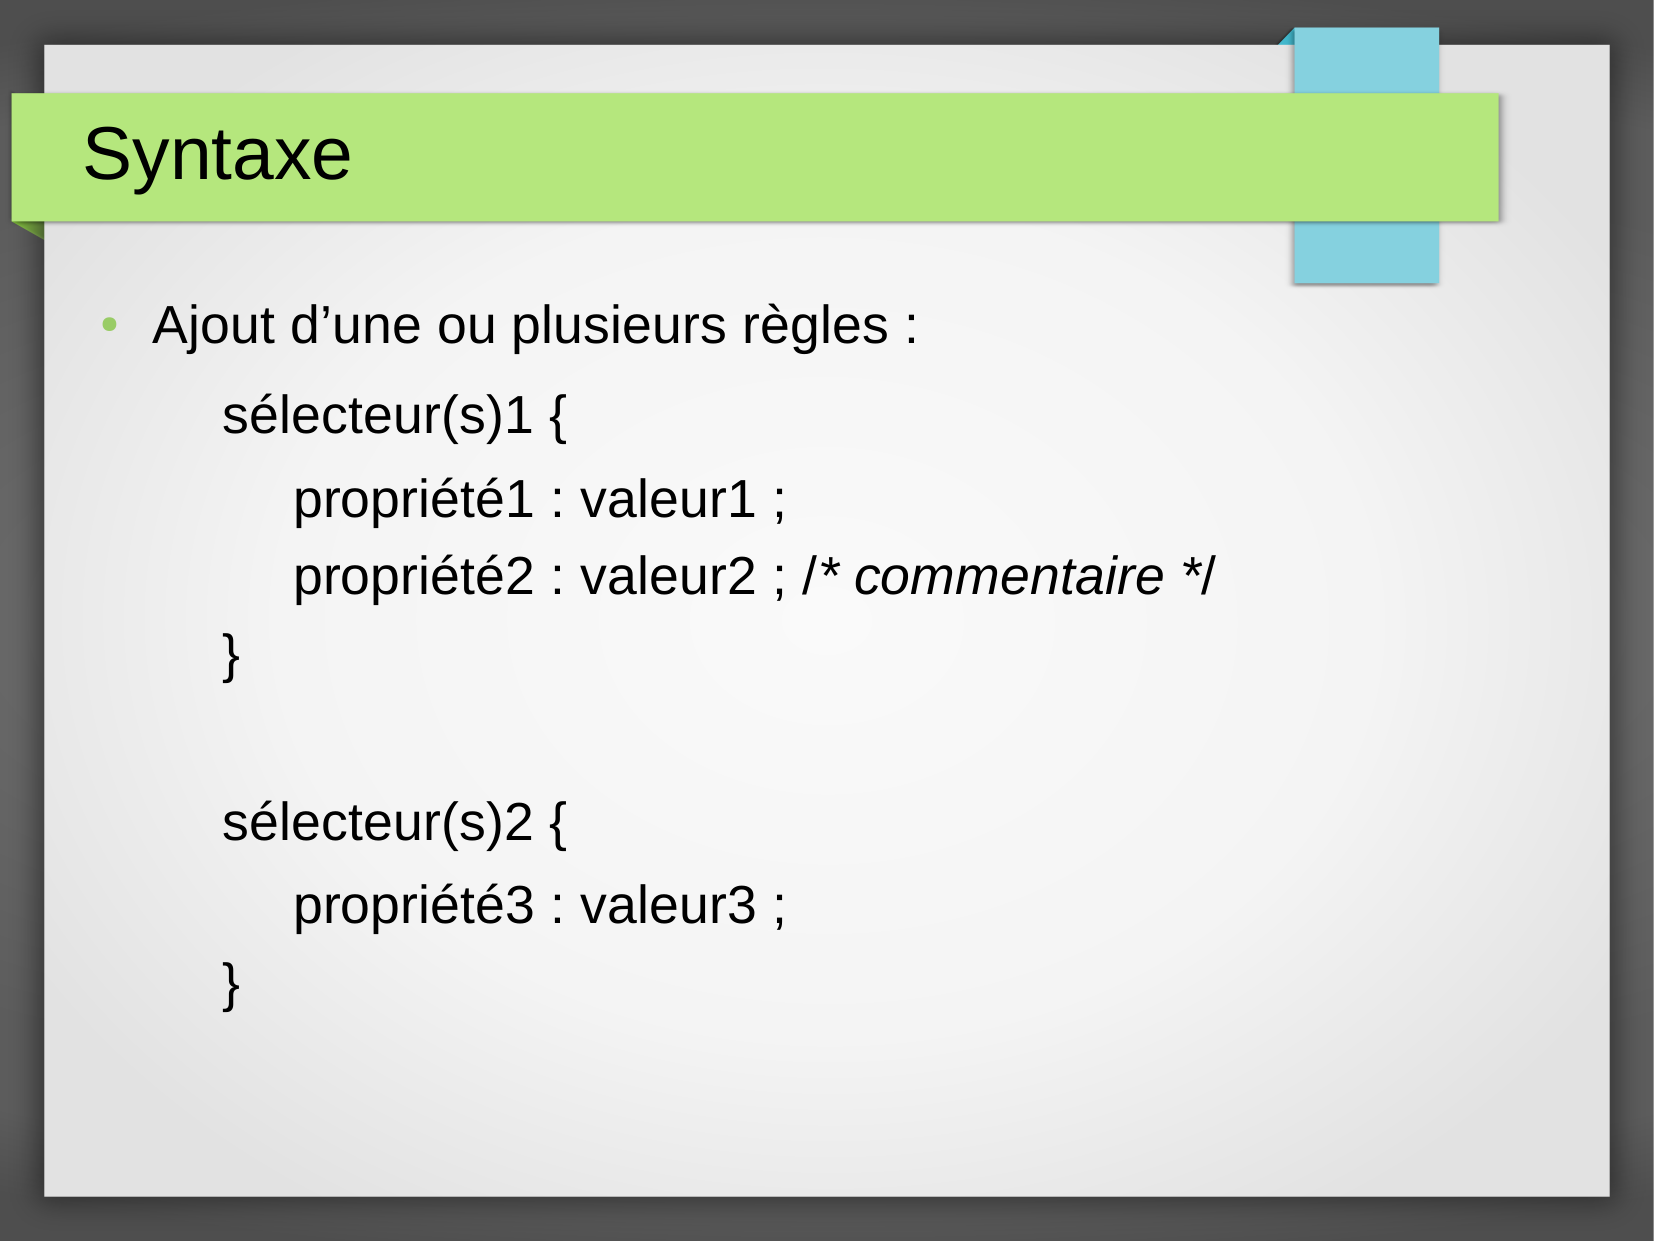

# Syntaxe
Ajout d’une ou plusieurs règles :
sélecteur(s)1 {
propriété1 : valeur1 ;
propriété2 : valeur2 ; /* commentaire */
}
sélecteur(s)2 {
propriété3 : valeur3 ;
}